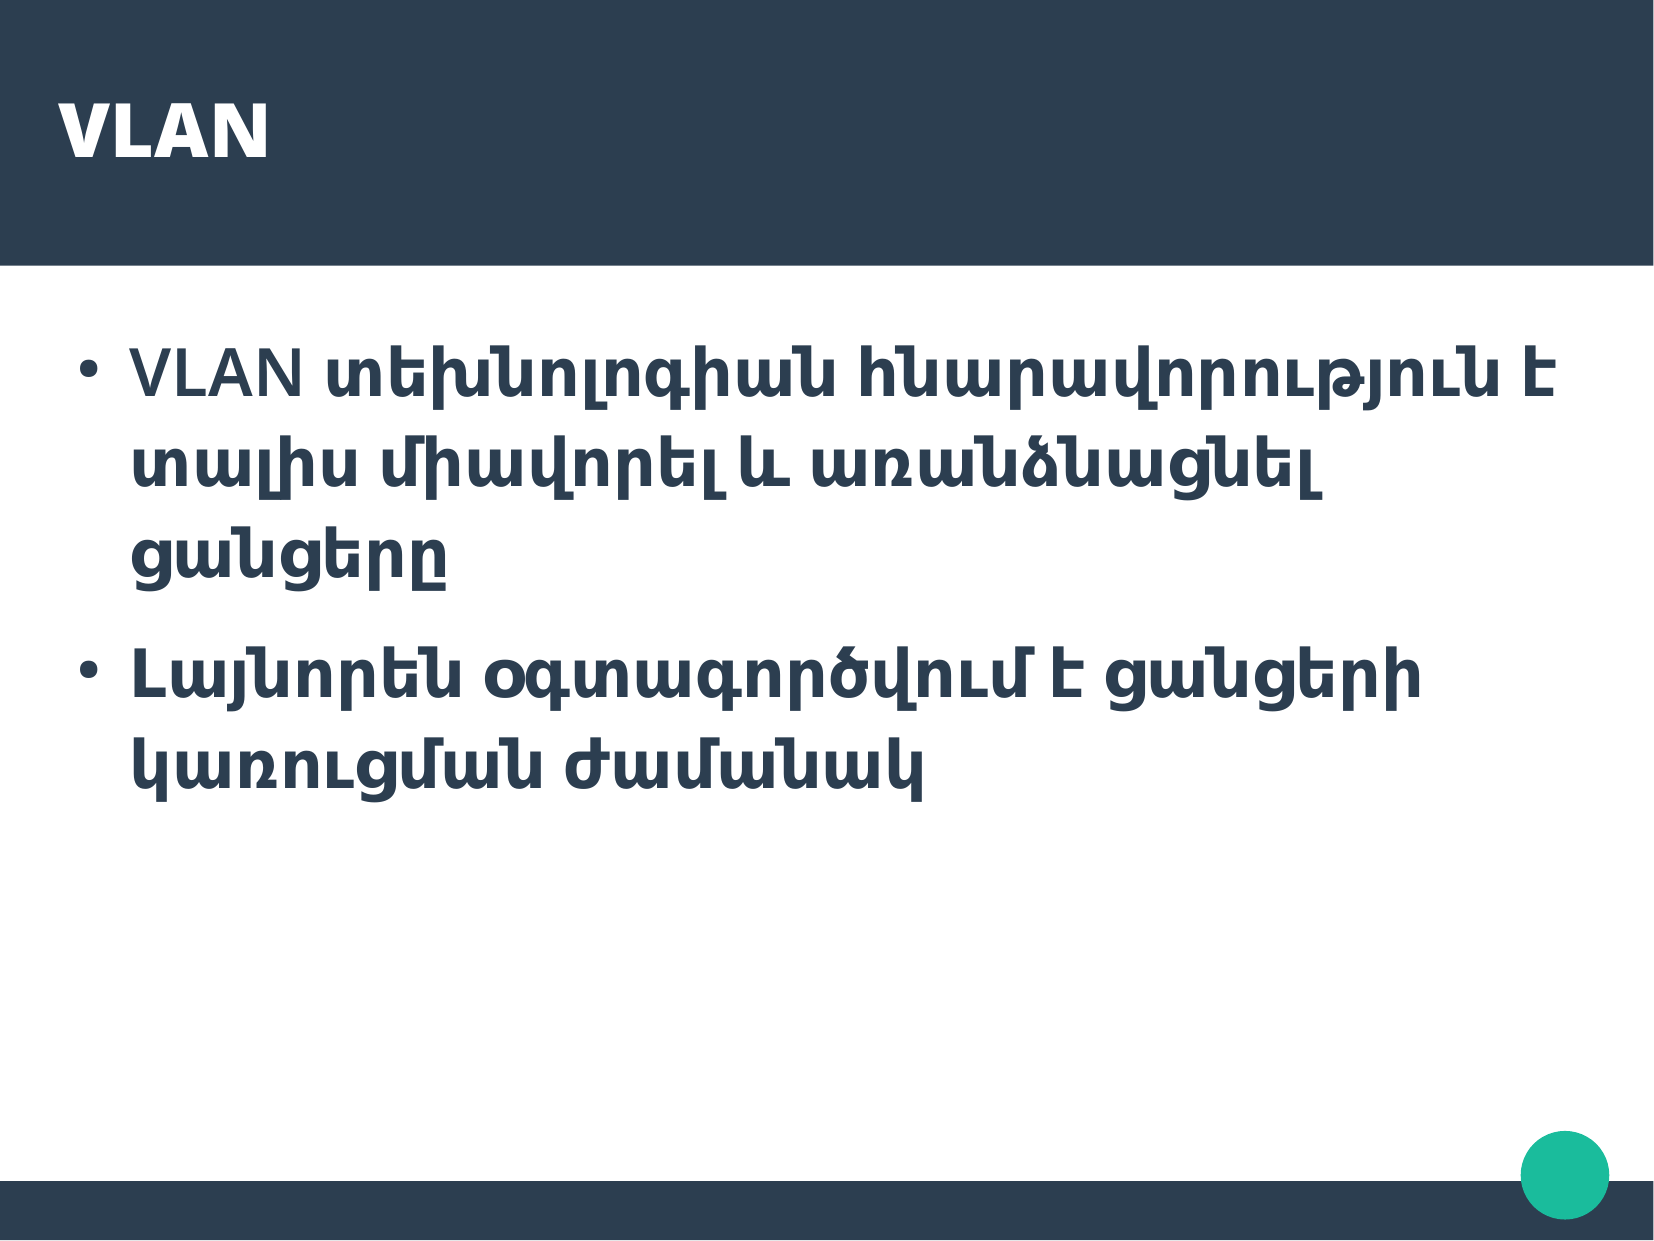

# VLAN
VLAN տեխնոլոգիան հնարավորություն է տալիս միավորել և առանձնացնել ցանցերը
Լայնորեն օգտագործվում է ցանցերի կառուցման ժամանակ